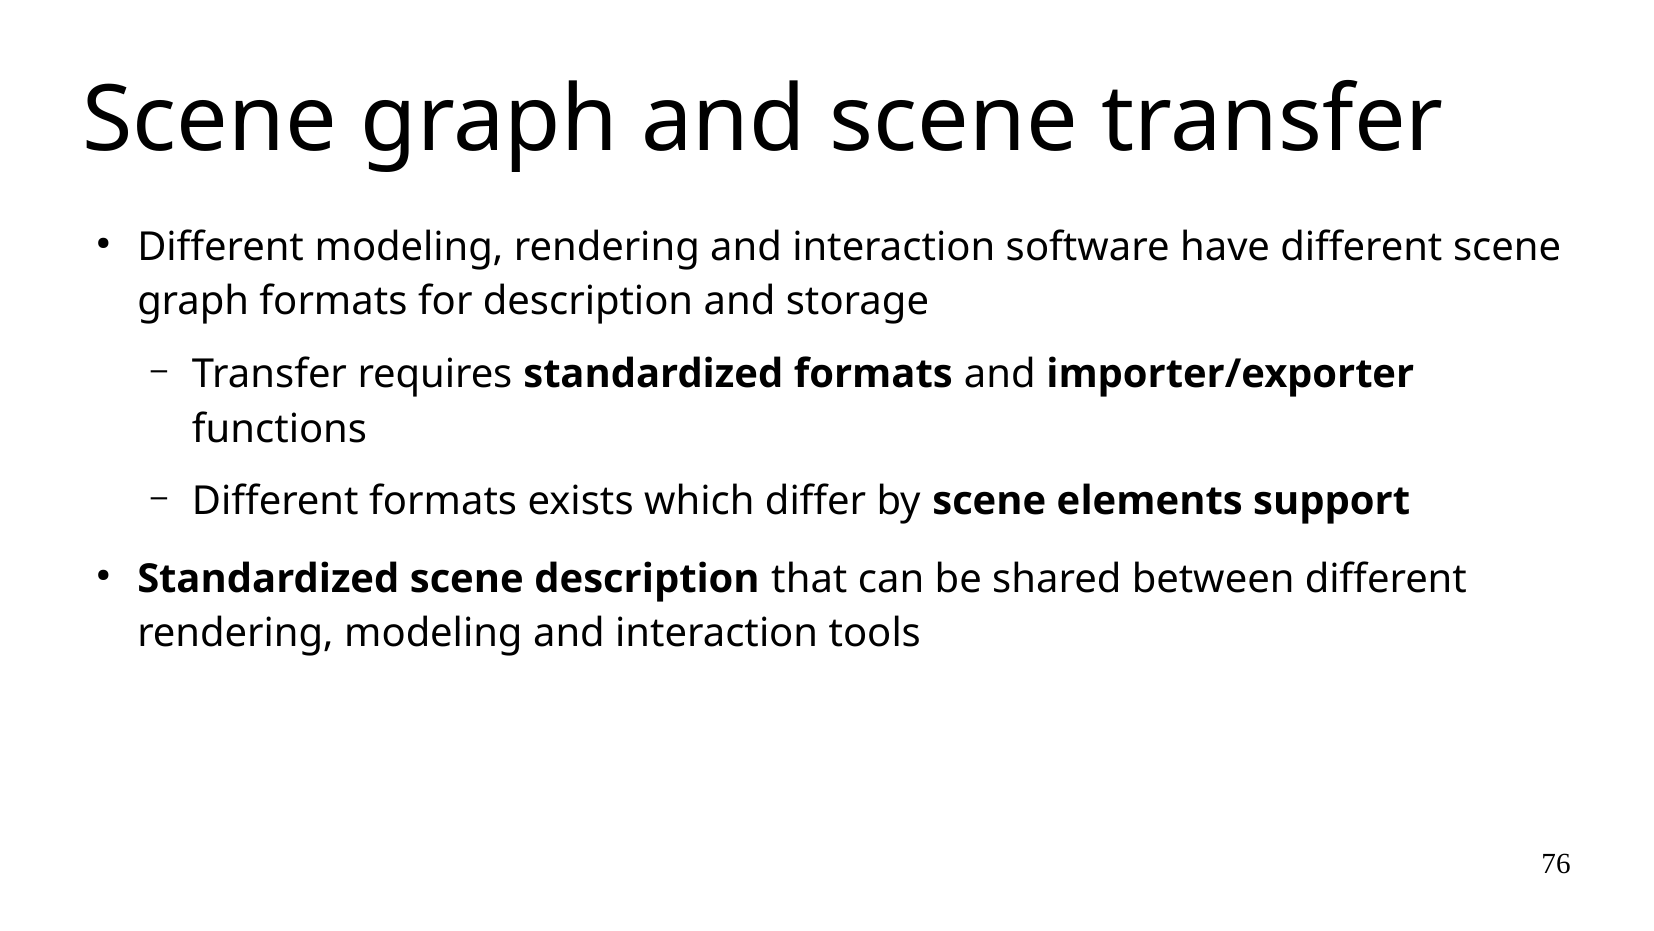

# Scene graph and scene transfer
Different modeling, rendering and interaction software have different scene graph formats for description and storage
Transfer requires standardized formats and importer/exporter functions
Different formats exists which differ by scene elements support
Standardized scene description that can be shared between different rendering, modeling and interaction tools
76